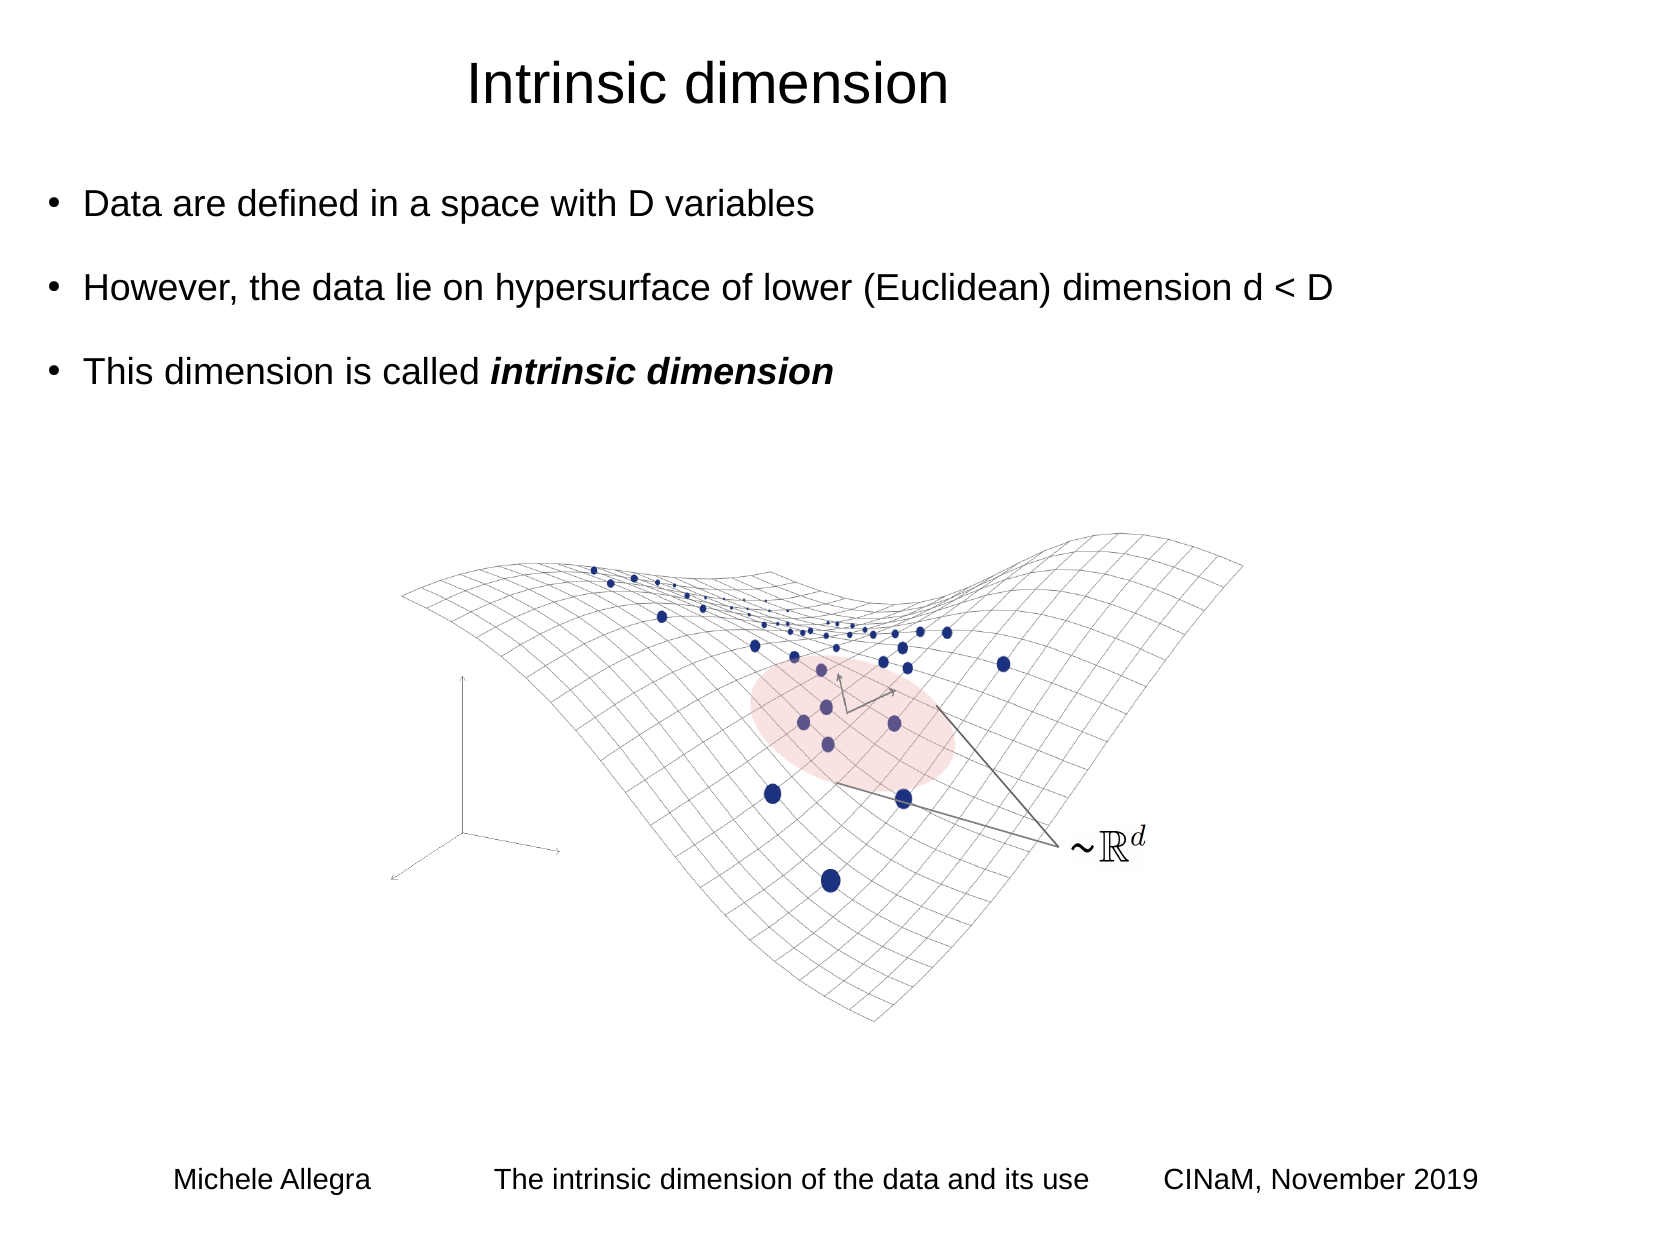

Intrinsic dimension
Data are defined in a space with D variables
However, the data lie on hypersurface of lower (Euclidean) dimension d < D
This dimension is called intrinsic dimension
# Michele Allegra The intrinsic dimension of the data and its use CINaM, November 2019